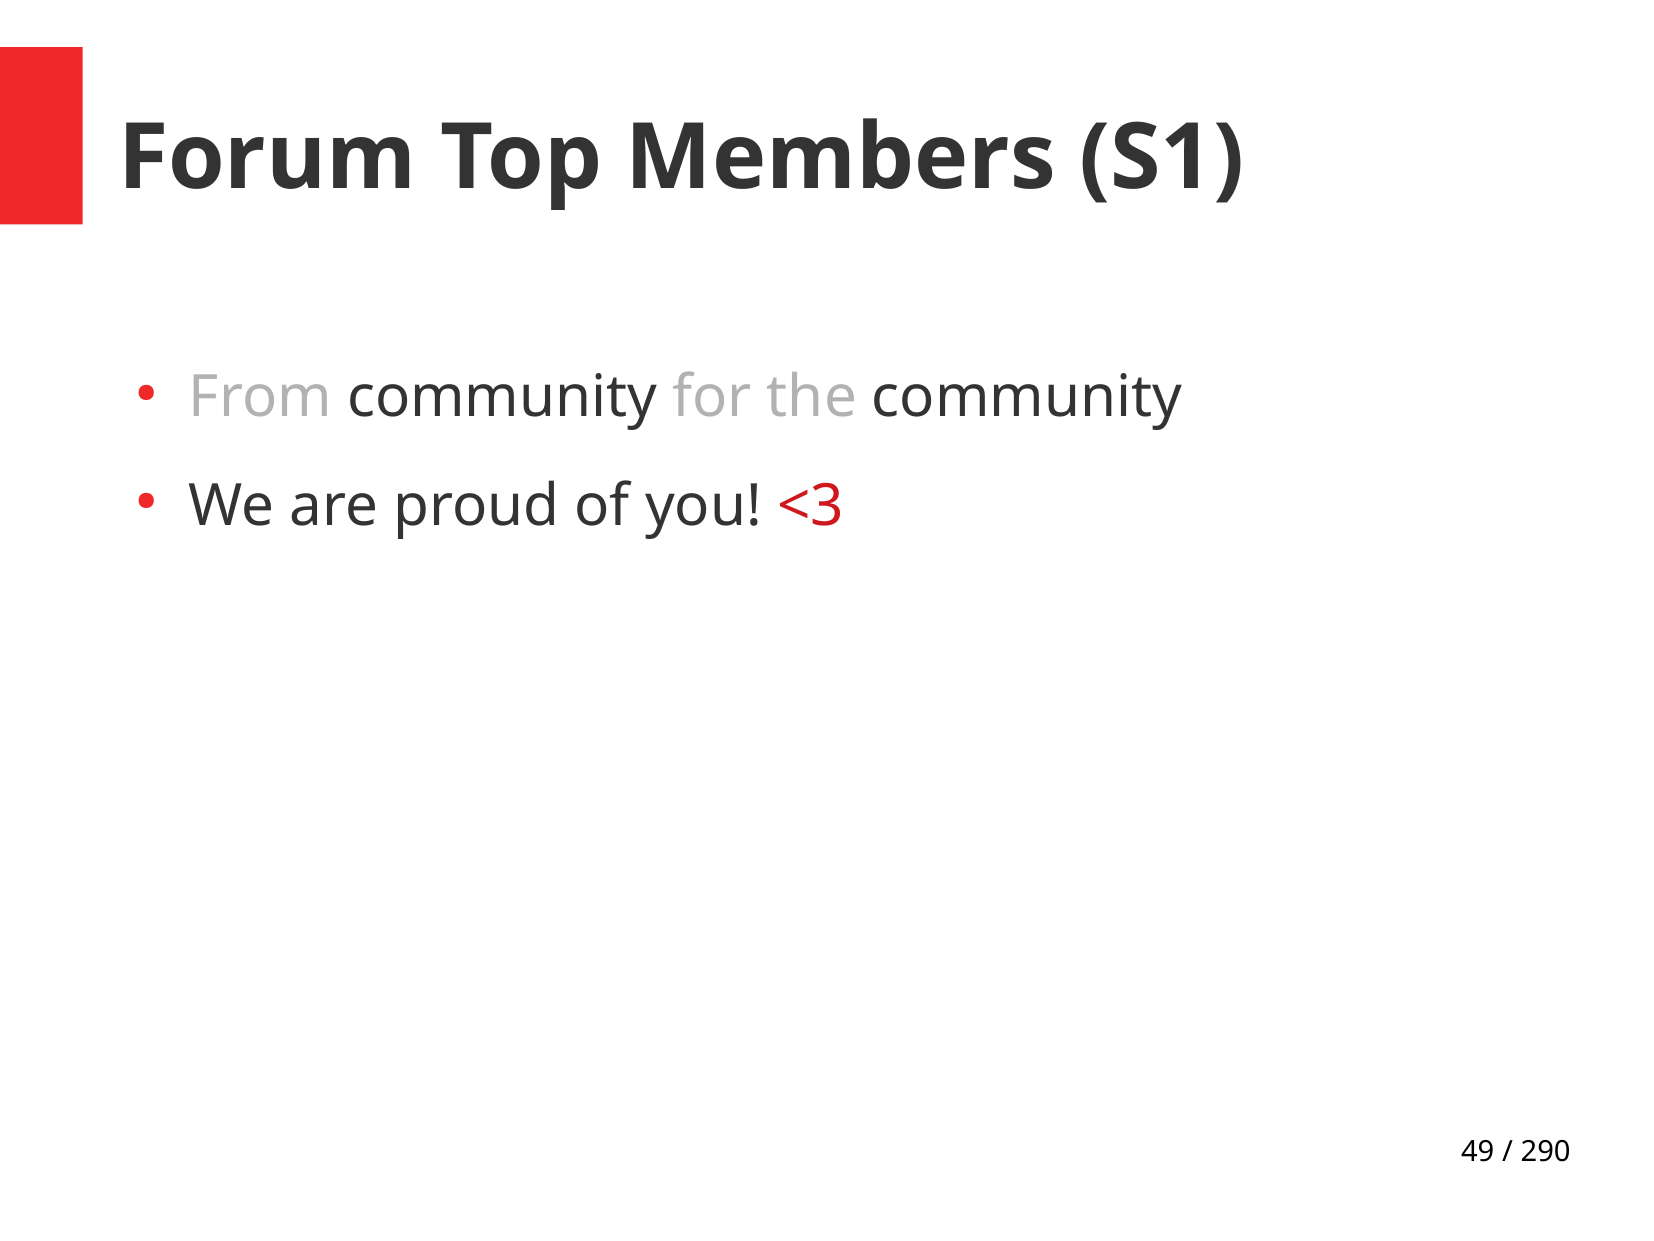

# Forum Top Members (S1)
From community for the community
We are proud of you! <3
49